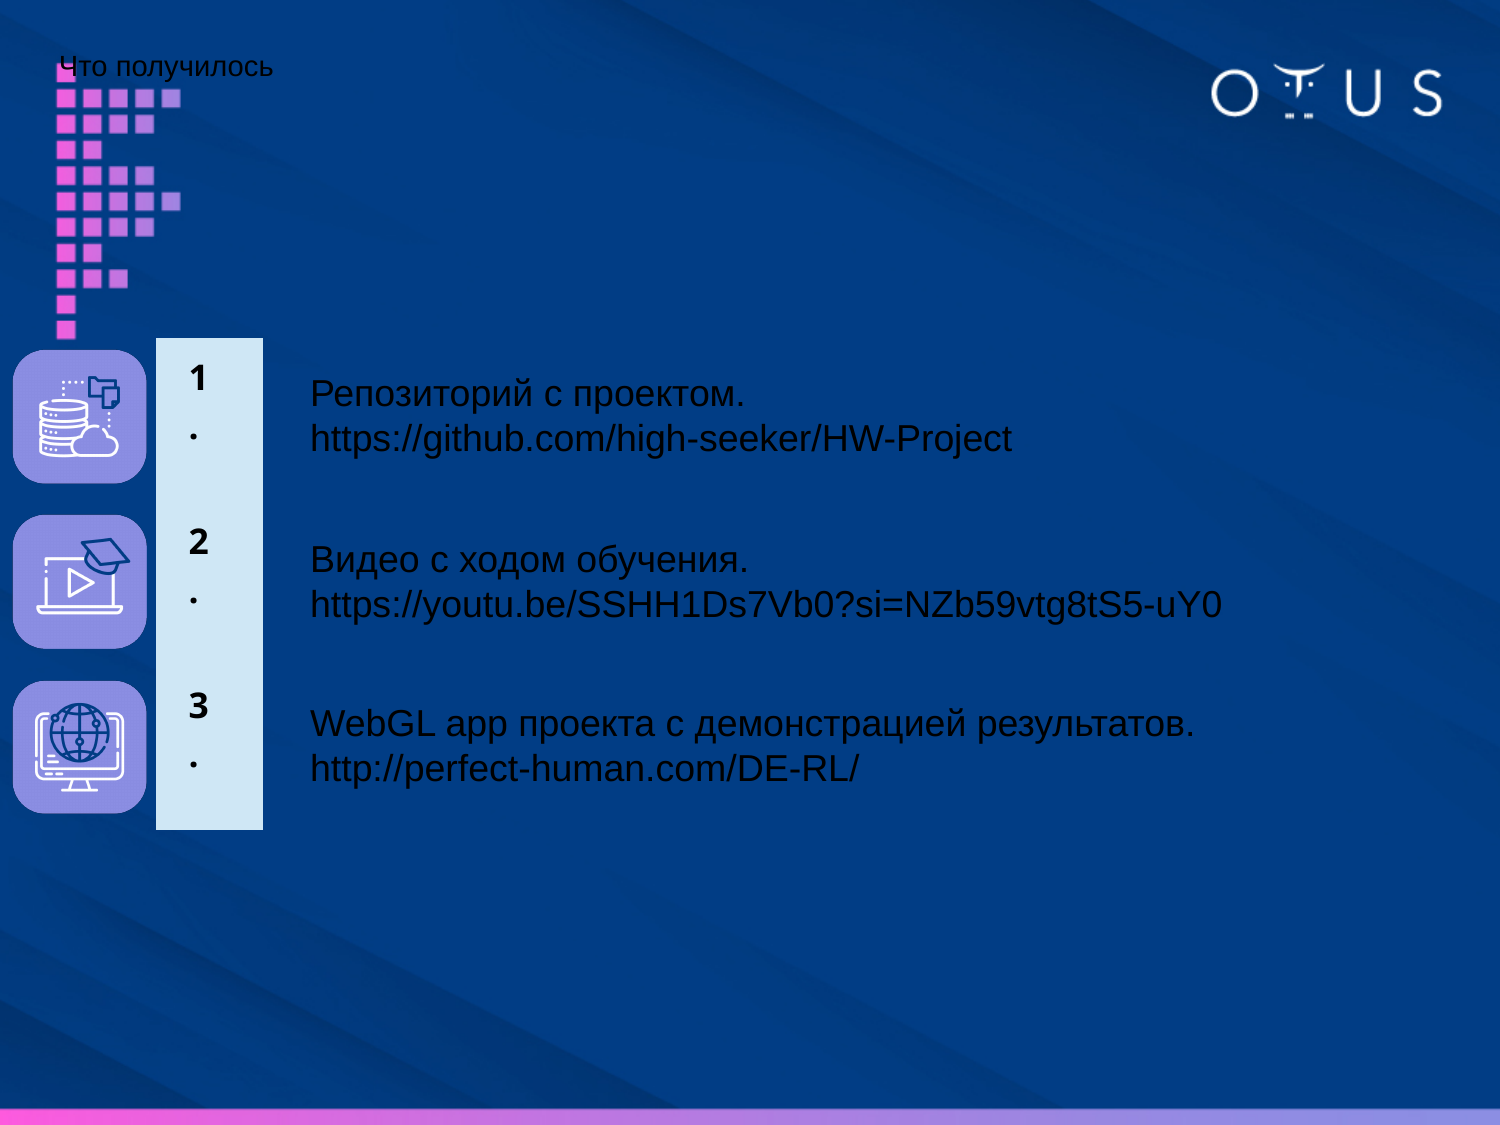

Что получилось
| 1. | |
| --- | --- |
| 2. | |
| 3. | |
Репозиторий с проектом.
https://github.com/high-seeker/HW-Project
Видео с ходом обучения.
https://youtu.be/SSHH1Ds7Vb0?si=NZb59vtg8tS5-uY0
WebGL app проекта с демонстрацией результатов.
http://perfect-human.com/DE-RL/